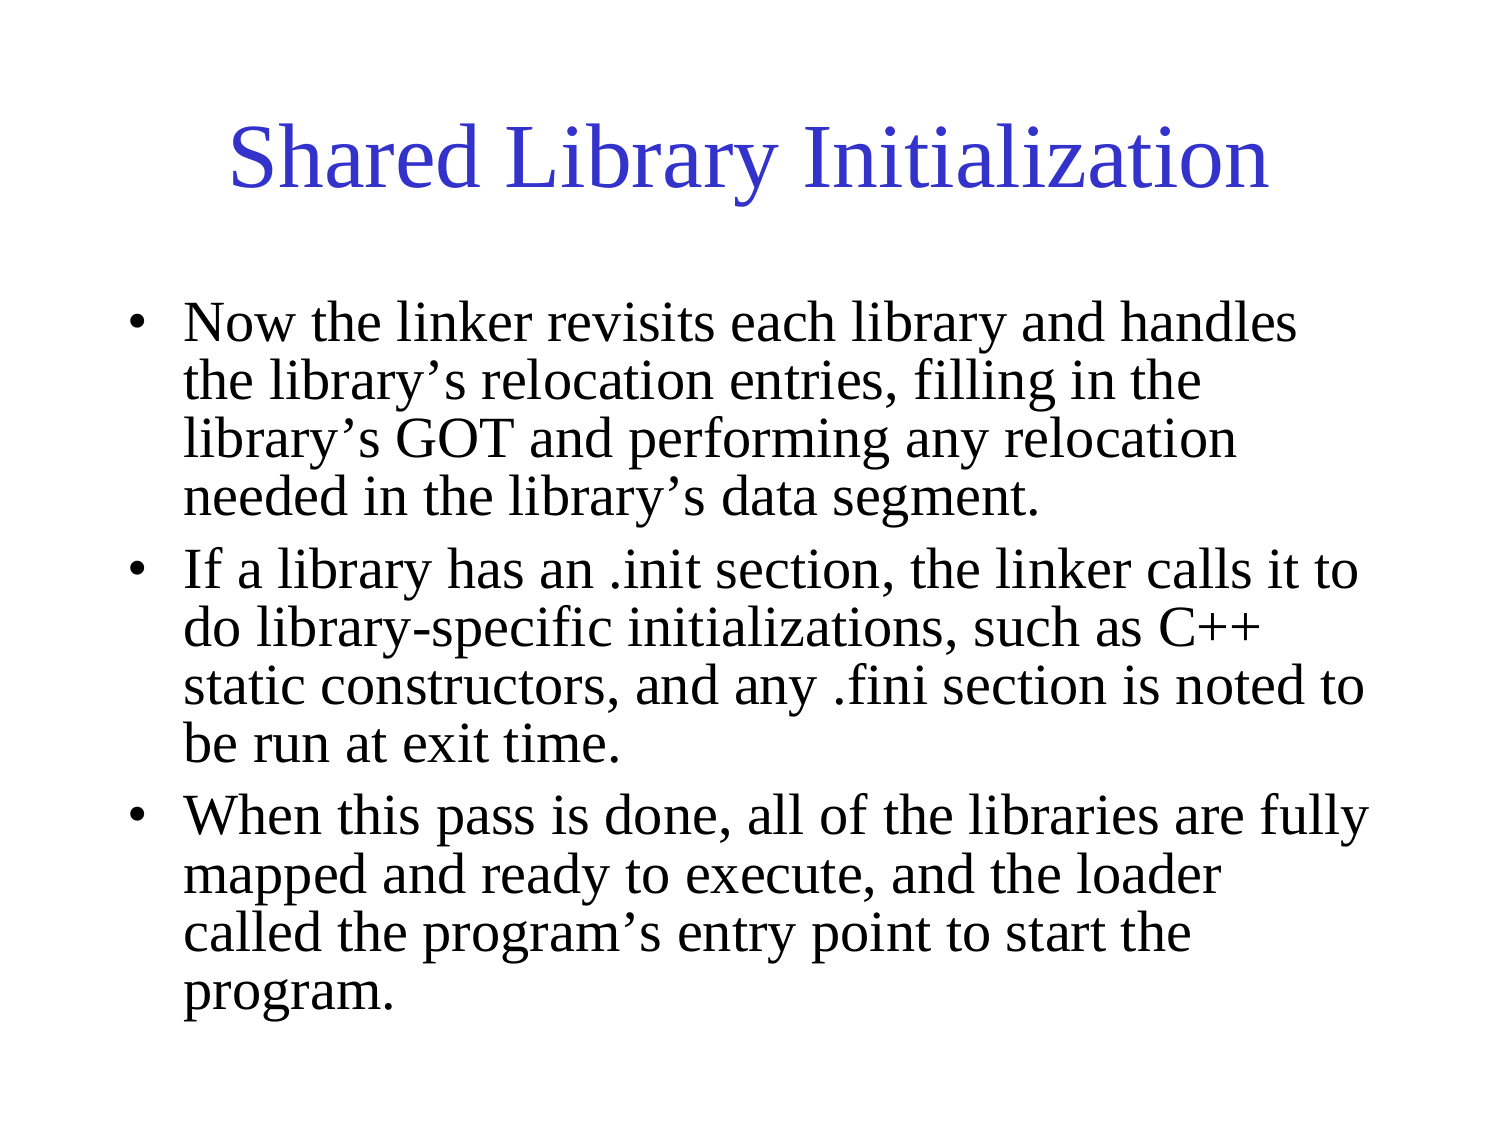

# Shared Library Initialization
Now the linker revisits each library and handles the library’s relocation entries, filling in the library’s GOT and performing any relocation needed in the library’s data segment.
If a library has an .init section, the linker calls it to do library-specific initializations, such as C++ static constructors, and any .fini section is noted to be run at exit time.
When this pass is done, all of the libraries are fully mapped and ready to execute, and the loader called the program’s entry point to start the program.